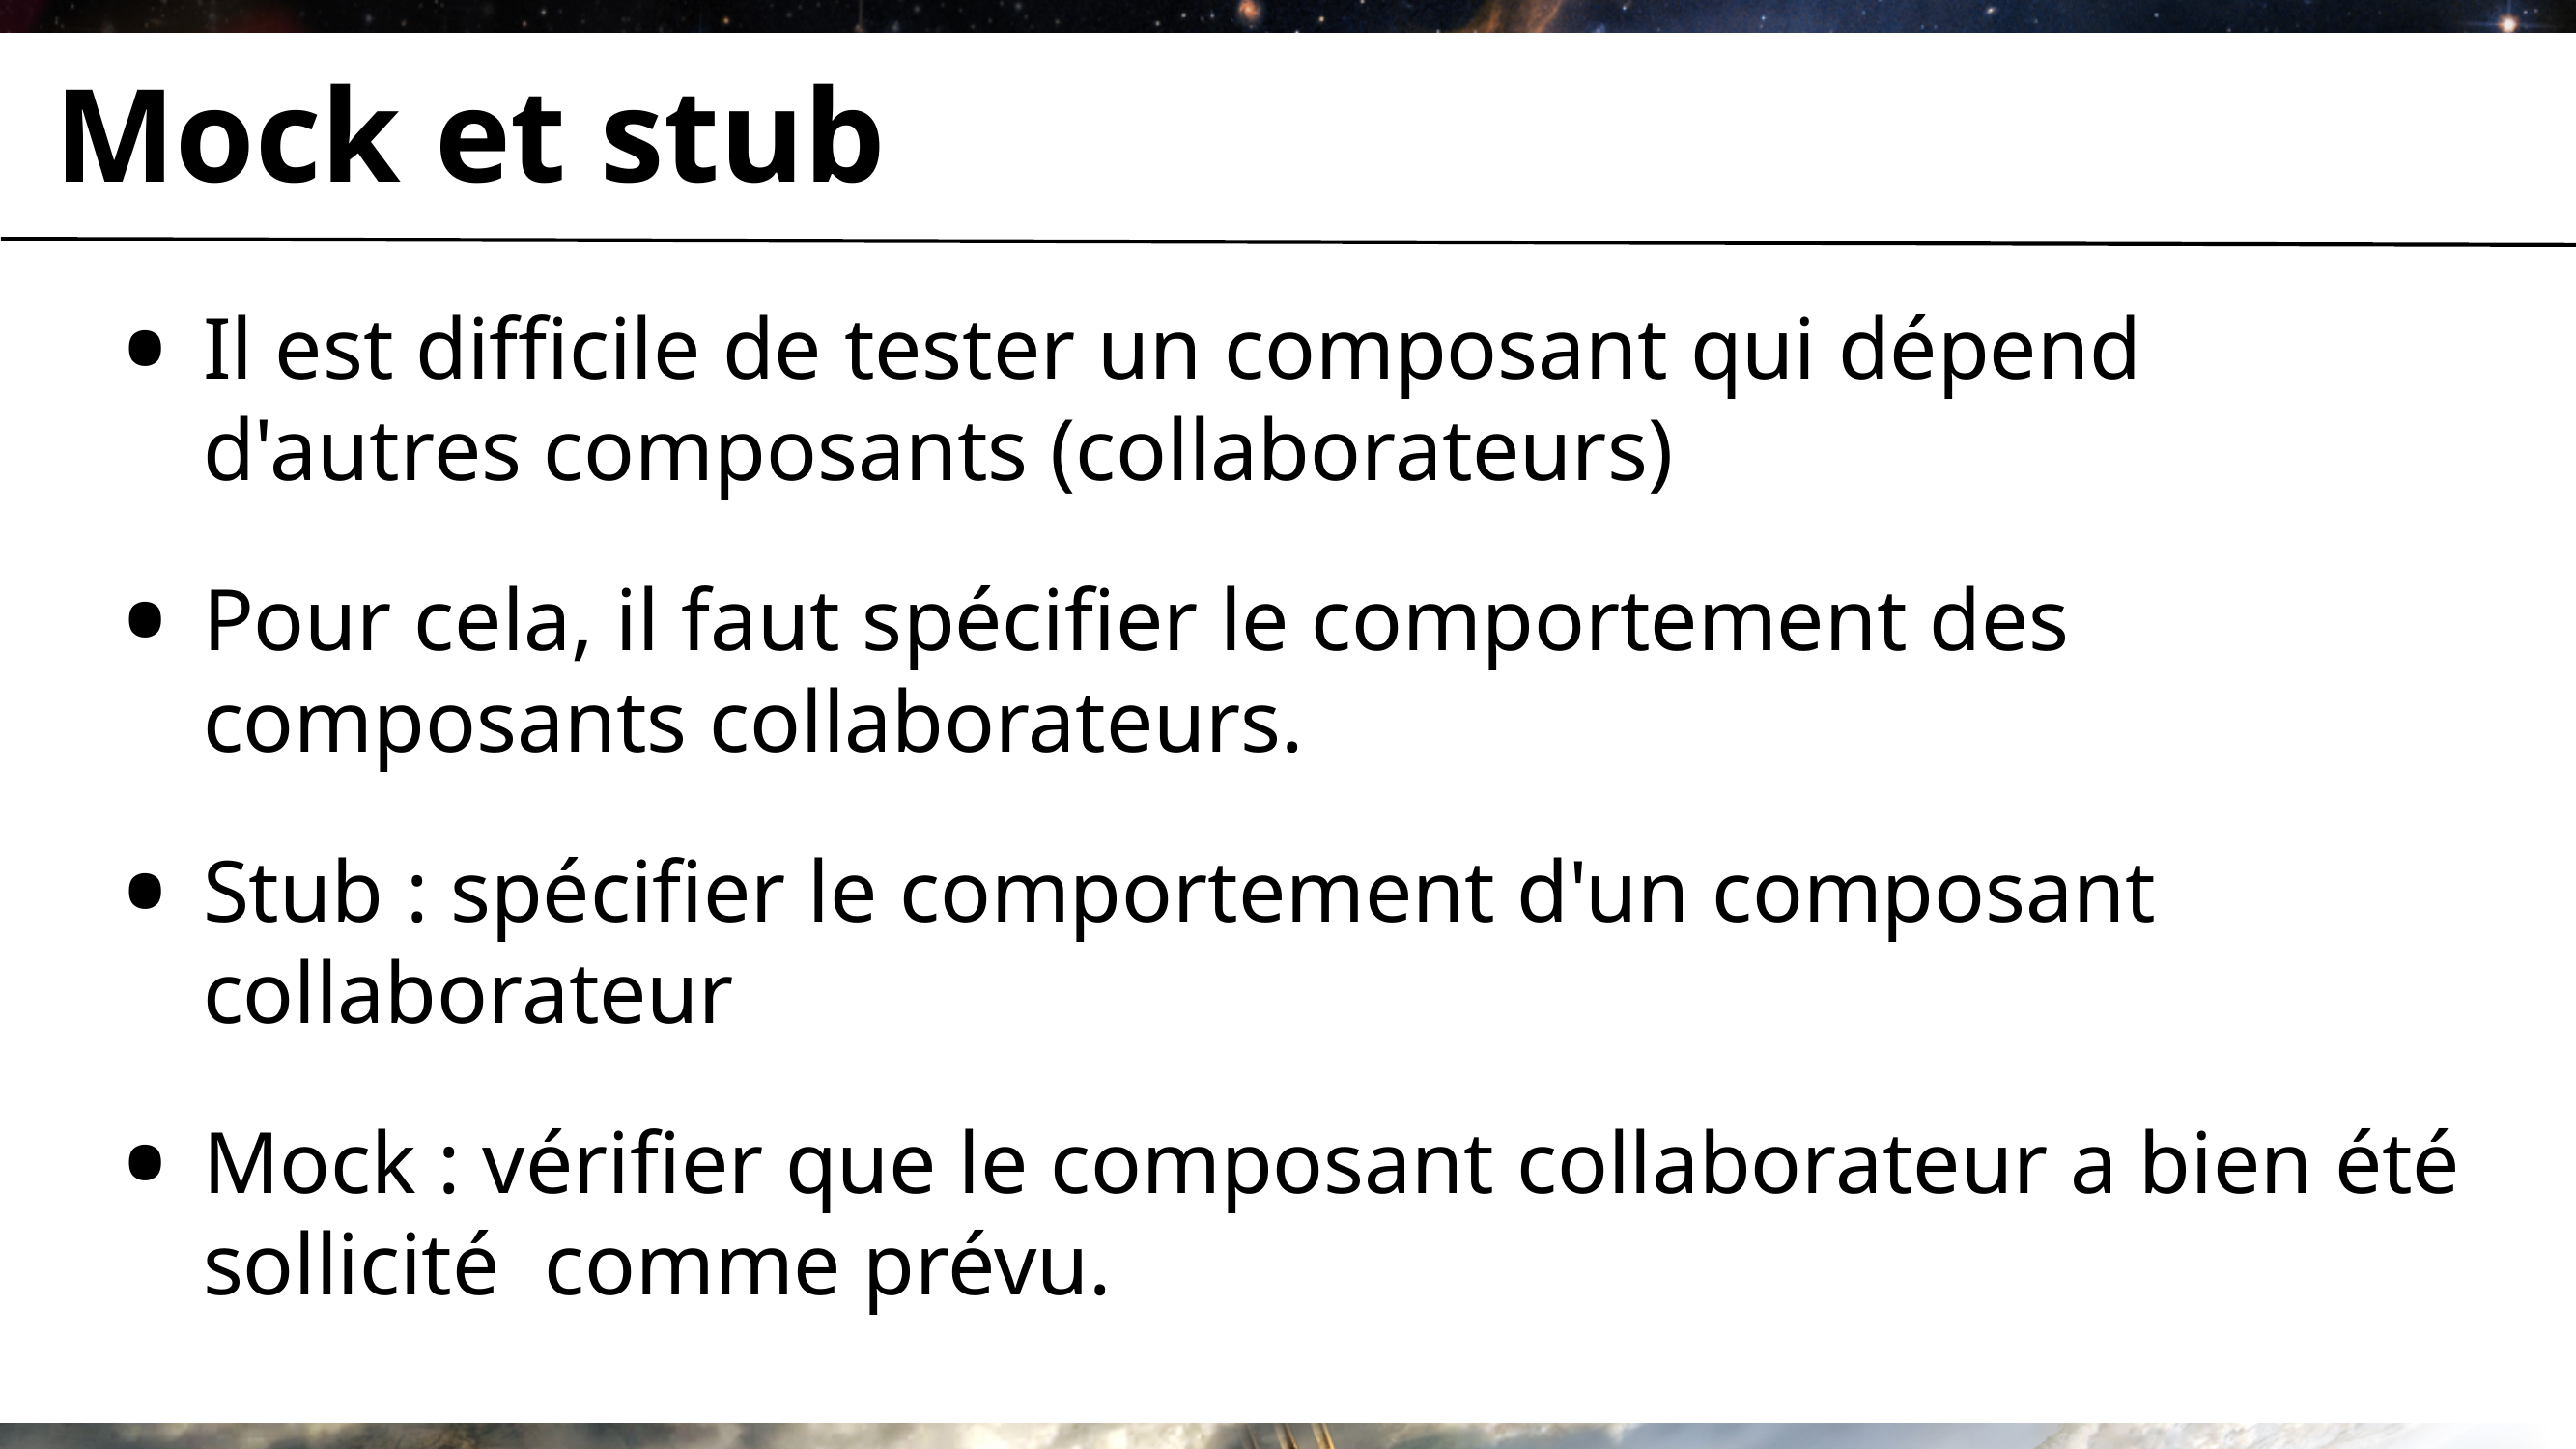

# Mock et stub
Il est difficile de tester un composant qui dépend d'autres composants (collaborateurs)
Pour cela, il faut spécifier le comportement des composants collaborateurs.
Stub : spécifier le comportement d'un composant collaborateur
Mock : vérifier que le composant collaborateur a bien été sollicité comme prévu.